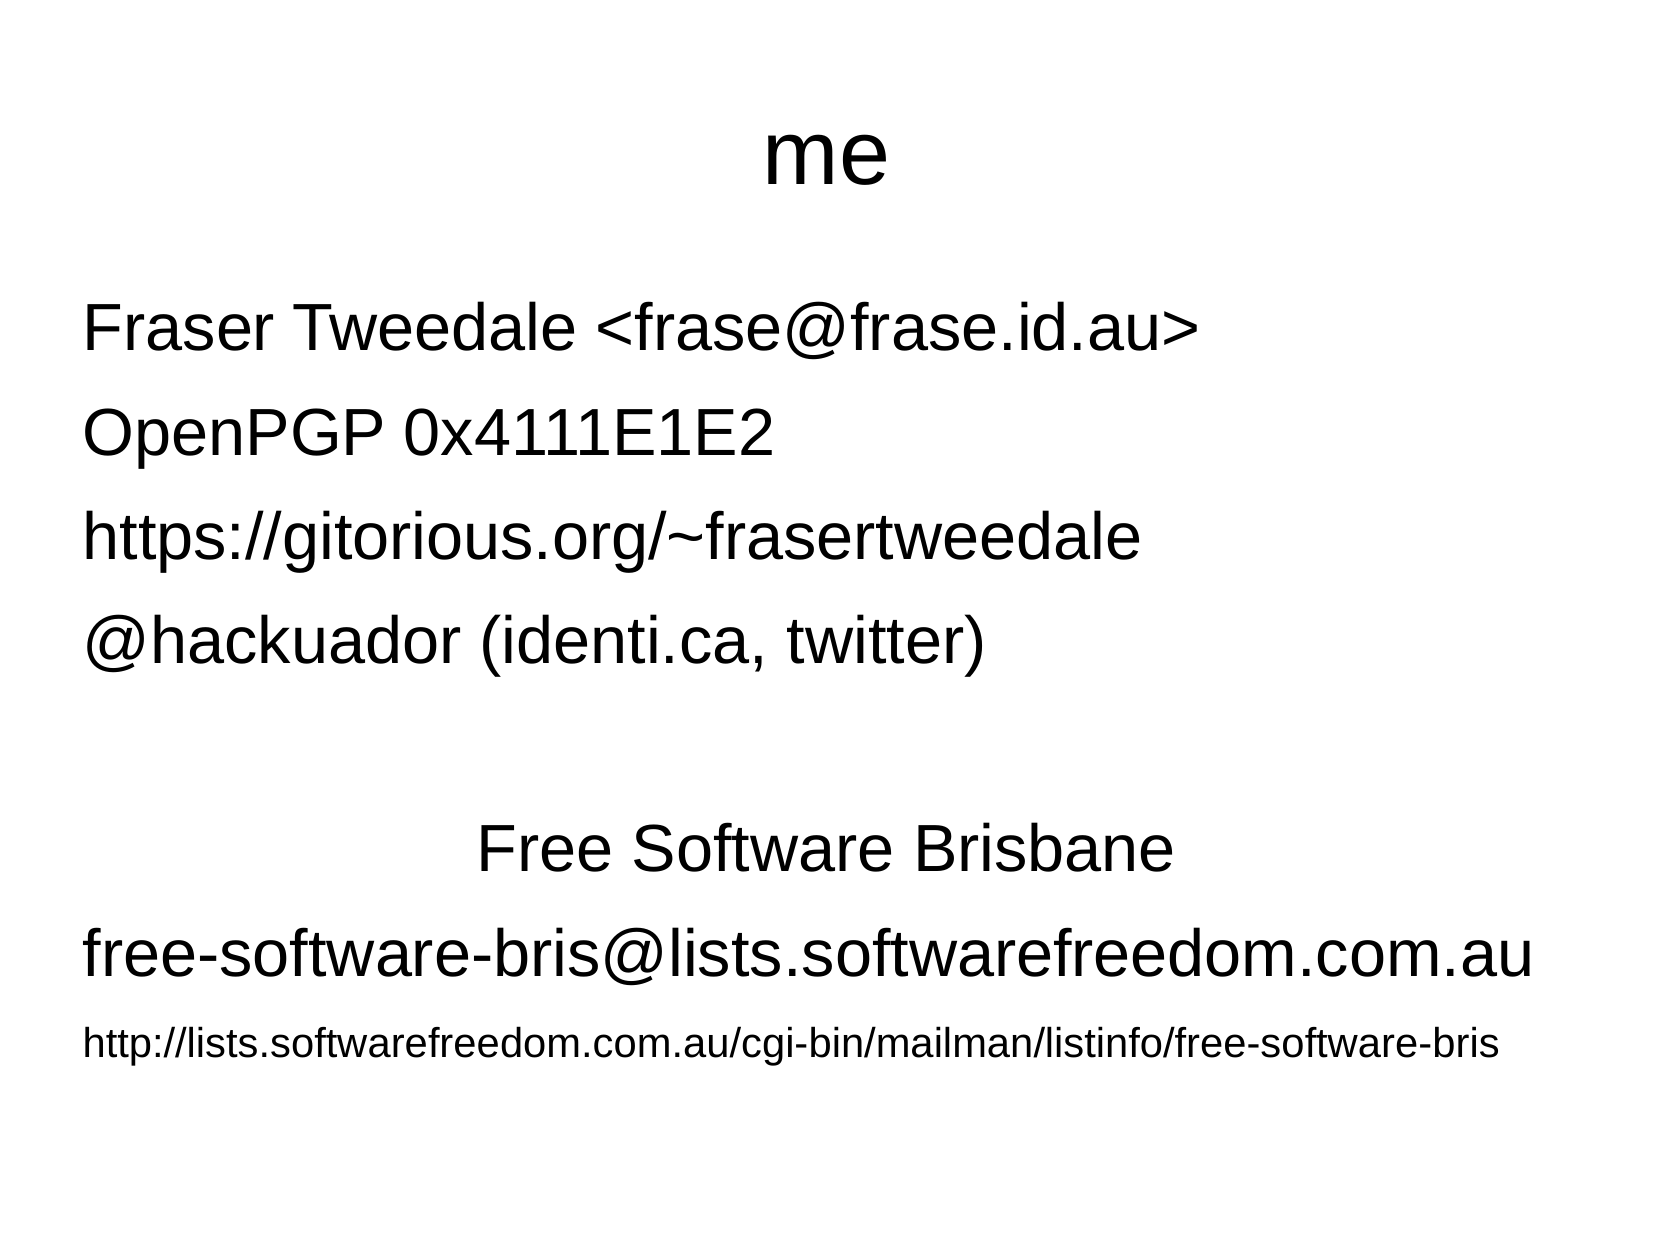

# me
Fraser Tweedale <frase@frase.id.au>
OpenPGP 0x4111E1E2
https://gitorious.org/~frasertweedale
@hackuador (identi.ca, twitter)
Free Software Brisbane
free-software-bris@lists.softwarefreedom.com.au
http://lists.softwarefreedom.com.au/cgi-bin/mailman/listinfo/free-software-bris